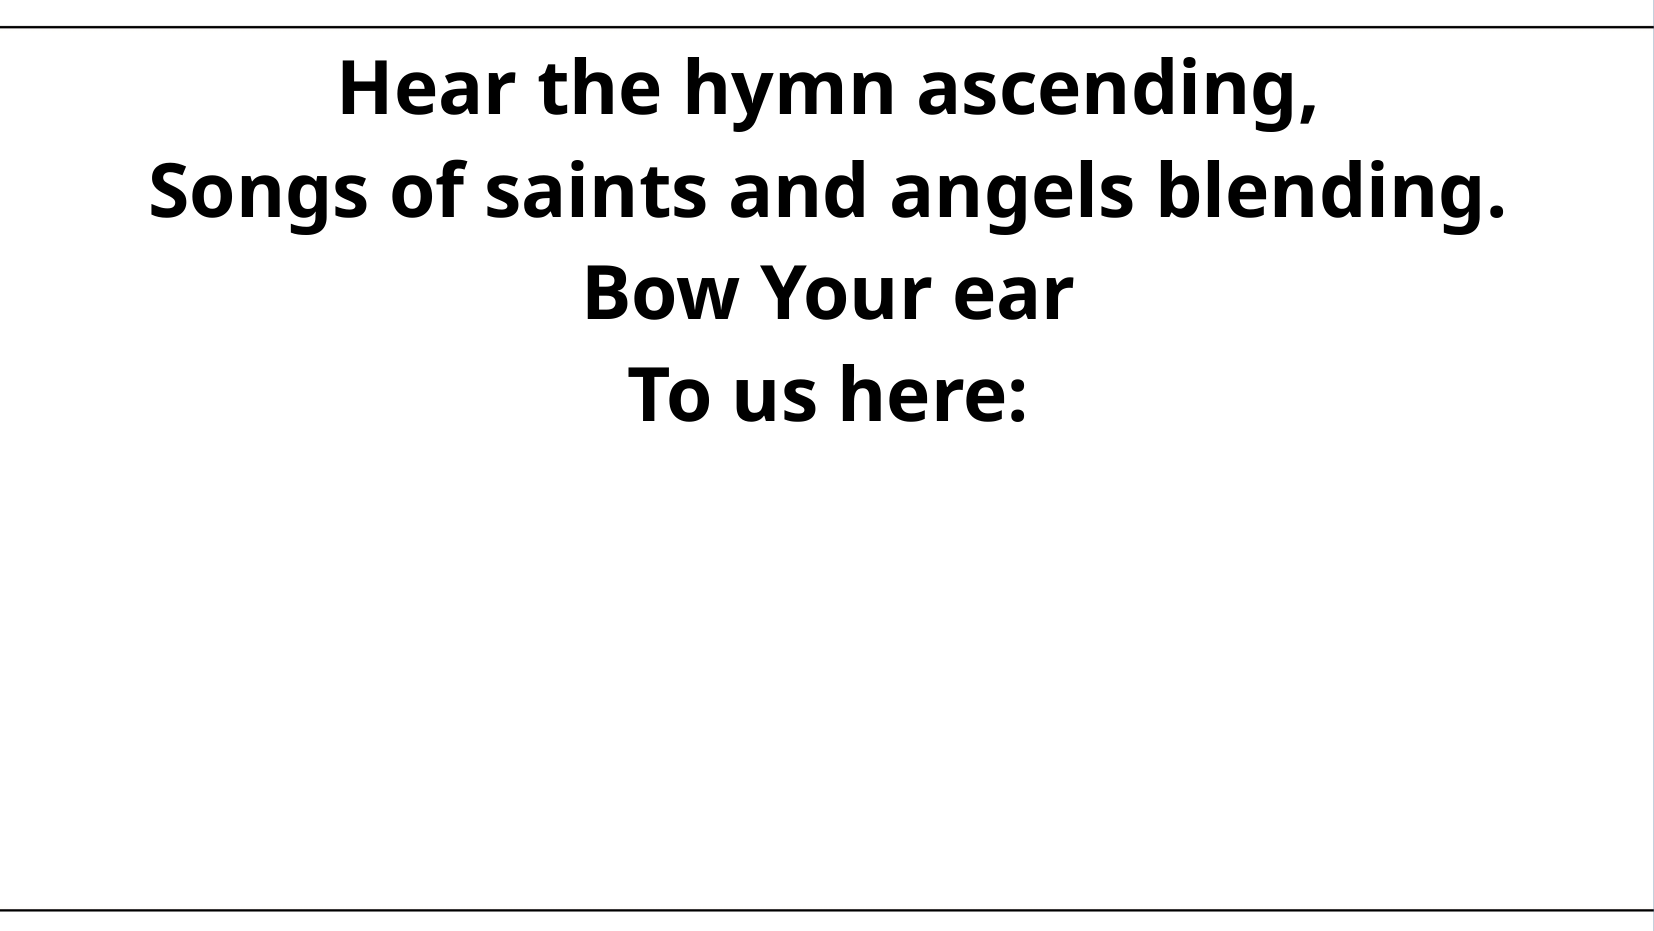

Hear the hymn ascending,
Songs of saints and angels blending.
Bow Your ear
To us here: